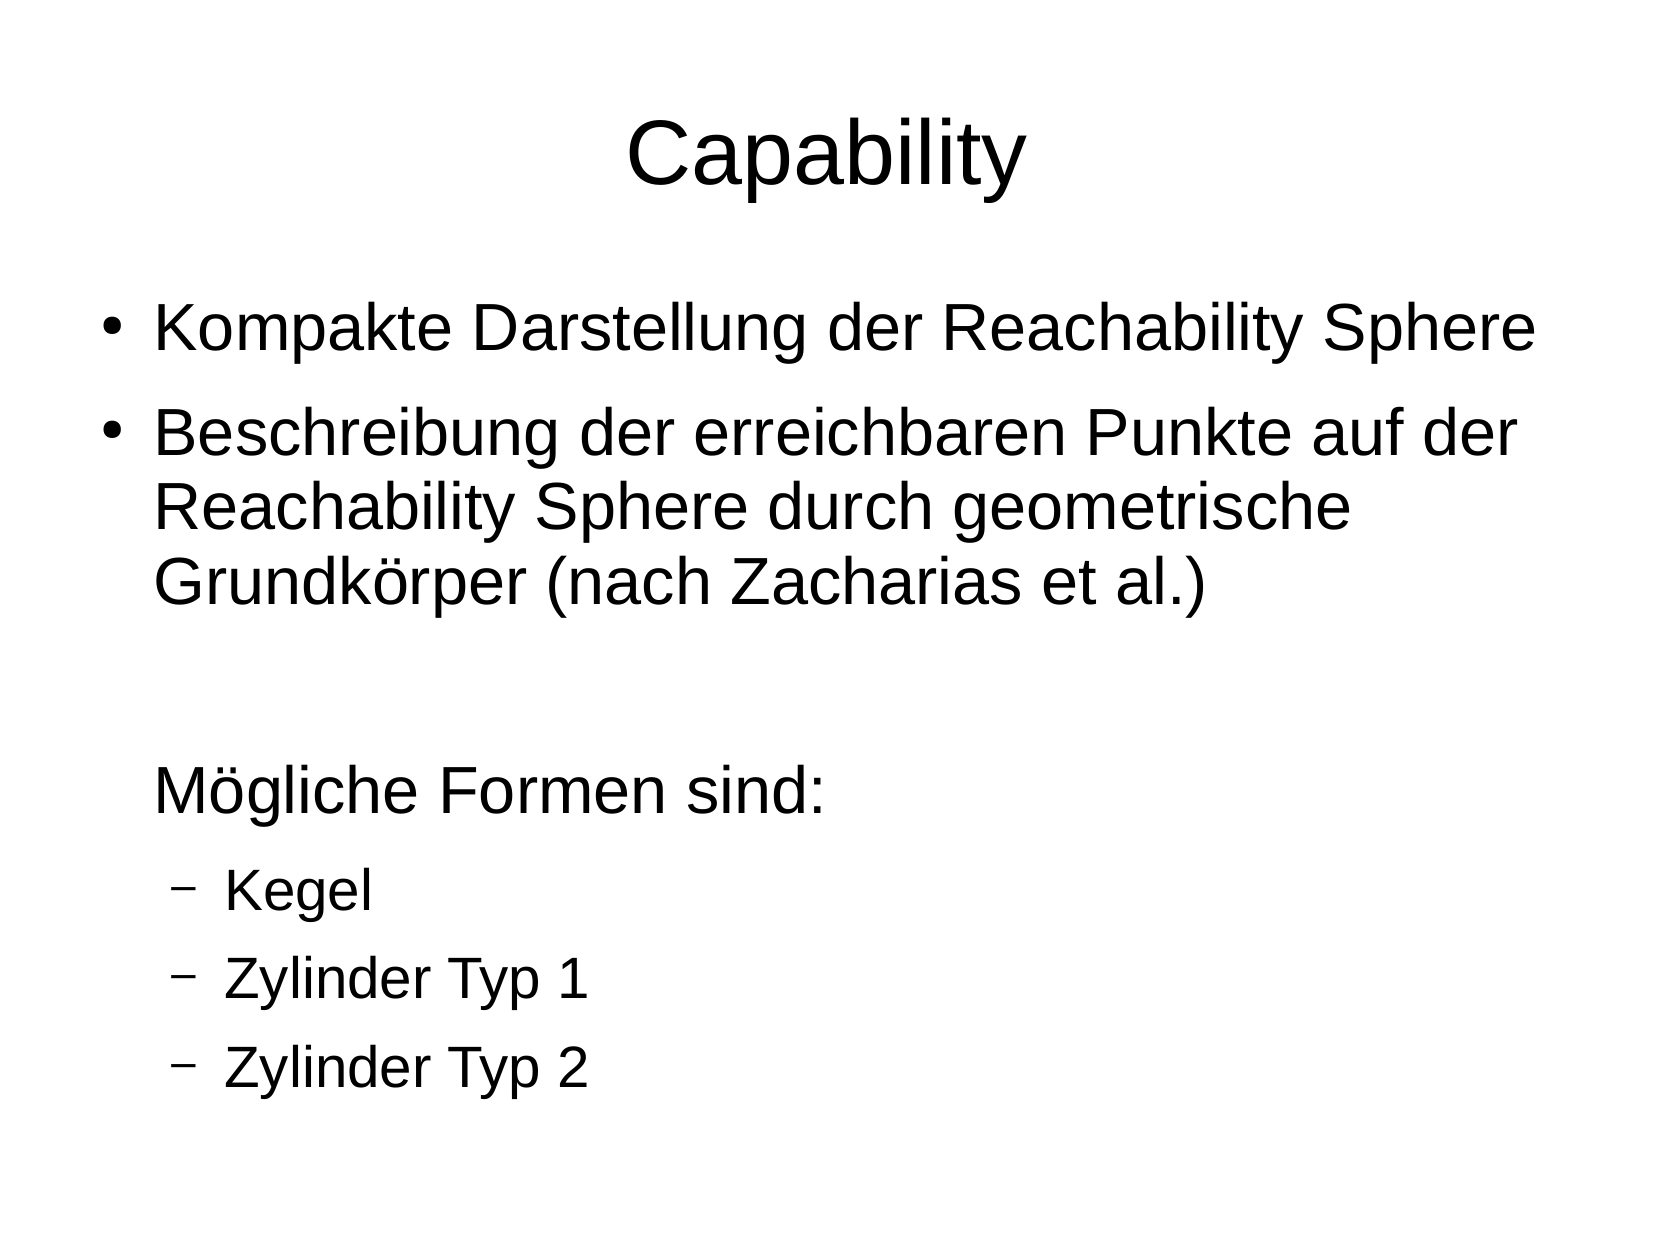

# Capability
Kompakte Darstellung der Reachability Sphere
Beschreibung der erreichbaren Punkte auf der Reachability Sphere durch geometrische Grundkörper (nach Zacharias et al.)
Mögliche Formen sind:
Kegel
Zylinder Typ 1
Zylinder Typ 2